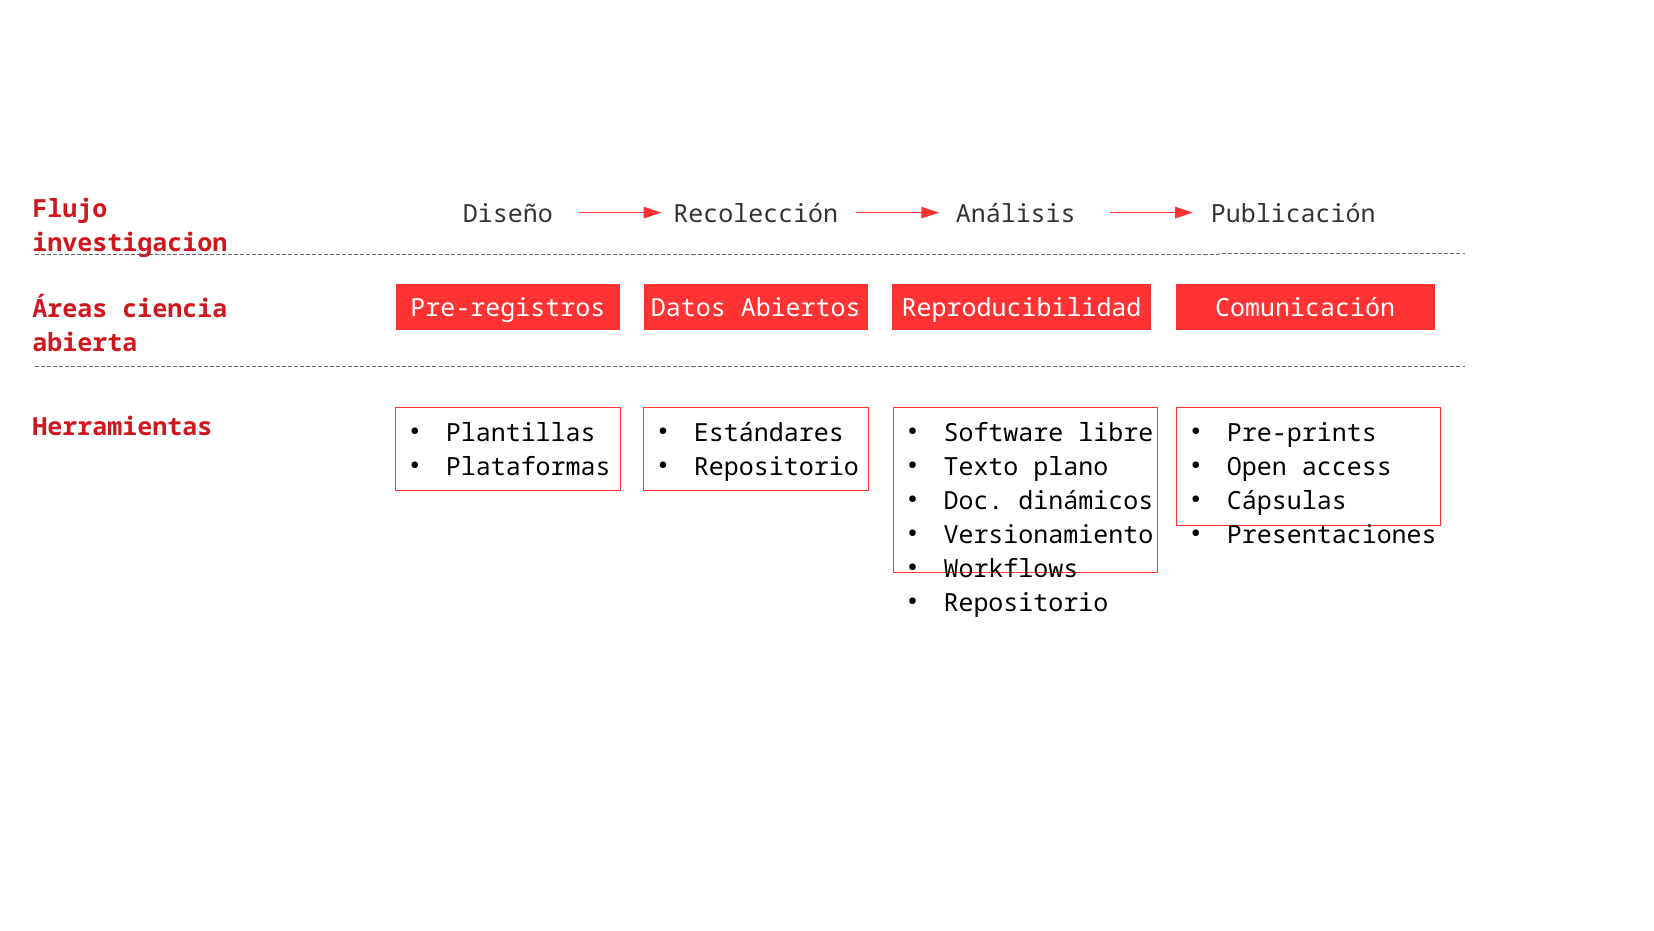

Flujo investigacion
Diseño
Recolección
Análisis
Publicación
Áreas ciencia abierta
Pre-registros
Datos Abiertos
Reproducibilidad
Comunicación
Herramientas
Plantillas
Plataformas
Estándares
Repositorio
Software libre
Texto plano
Doc. dinámicos
Versionamiento
Workflows
Repositorio
Pre-prints
Open access
Cápsulas
Presentaciones